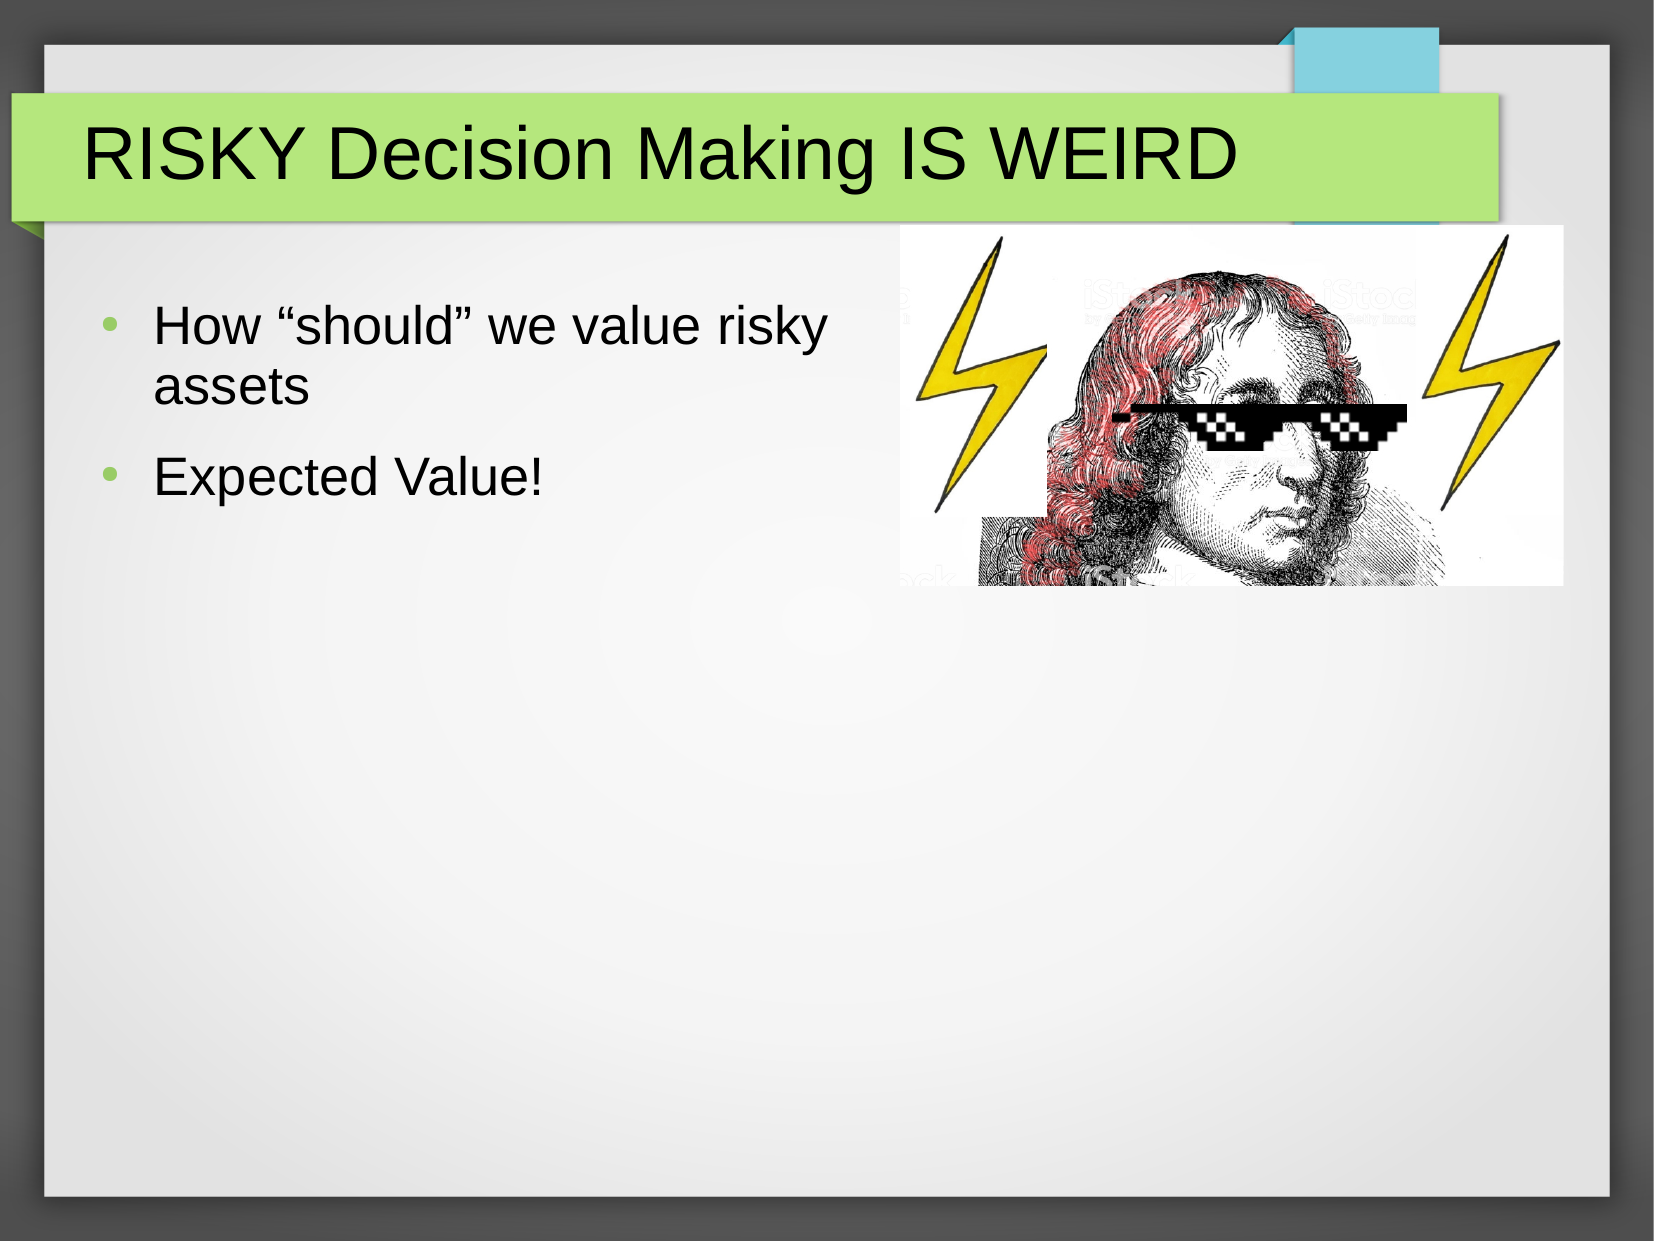

# RISKY Decision Making IS WEIRD
How “should” we value risky assets
Expected Value!